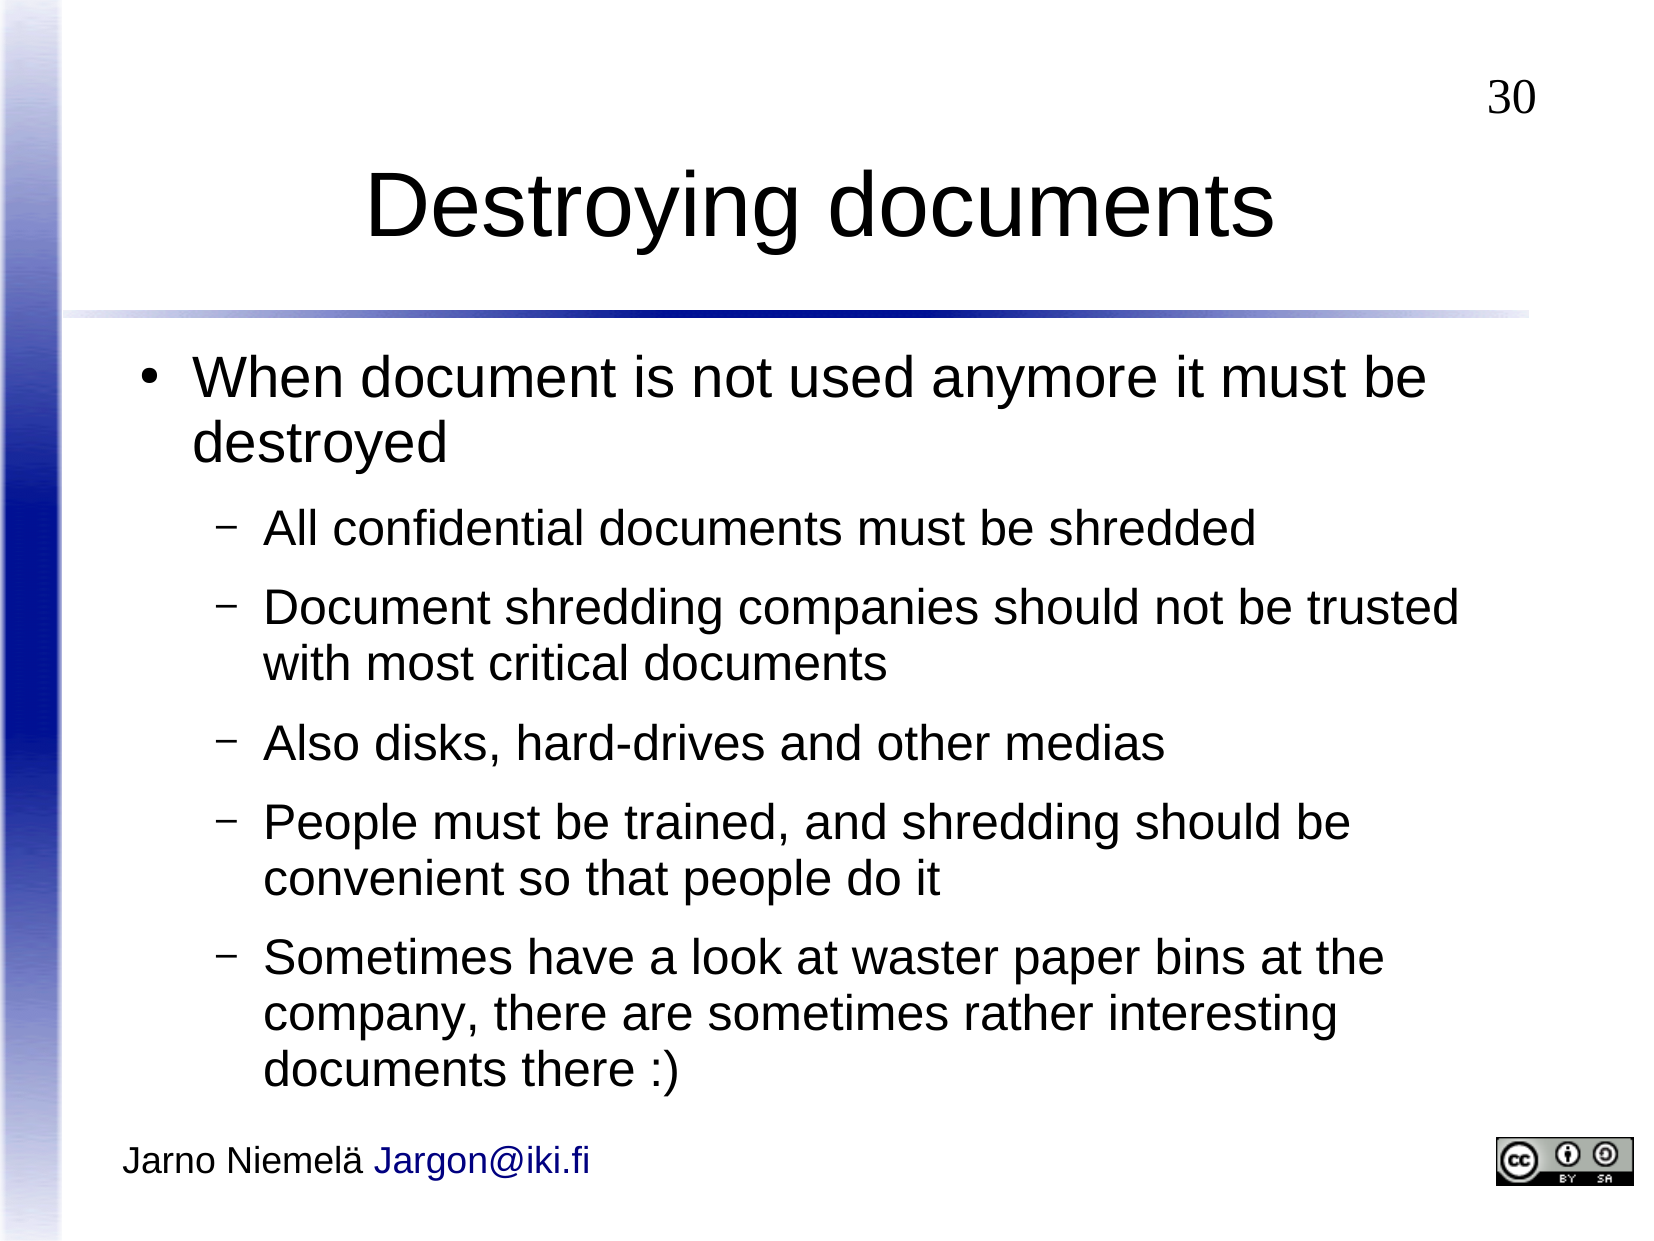

# Destroying documents
When document is not used anymore it must be destroyed
All confidential documents must be shredded
Document shredding companies should not be trusted with most critical documents
Also disks, hard-drives and other medias
People must be trained, and shredding should be convenient so that people do it
Sometimes have a look at waster paper bins at the company, there are sometimes rather interesting documents there :)